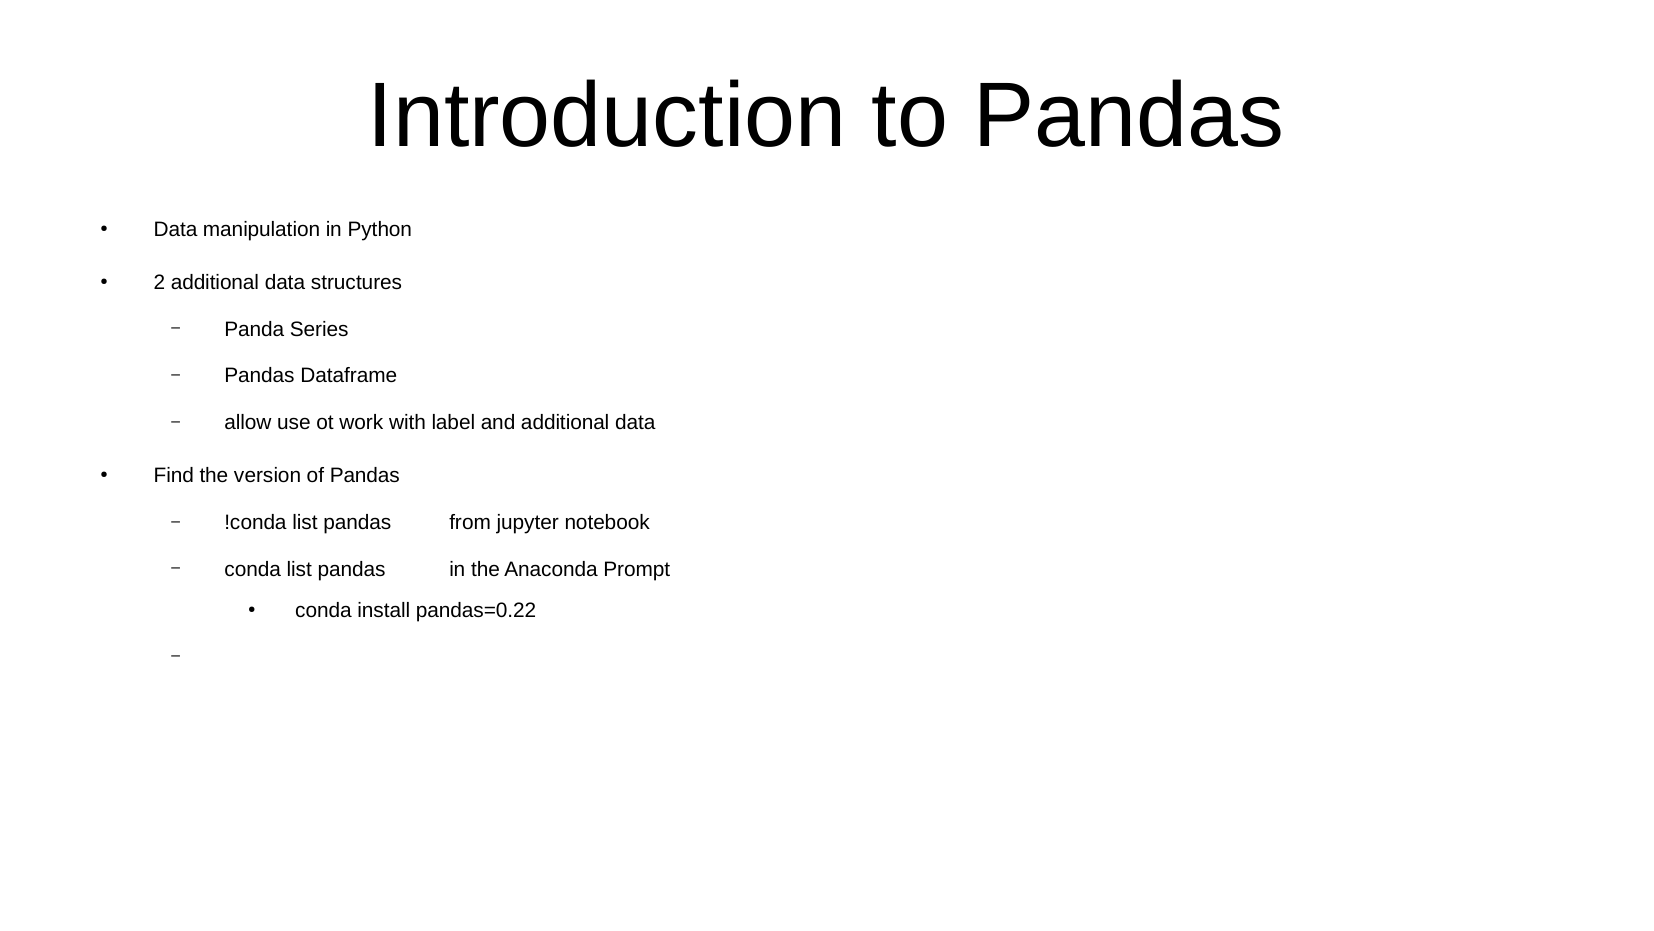

# Introduction to Pandas
Data manipulation in Python
2 additional data structures
Panda Series
Pandas Dataframe
allow use ot work with label and additional data
Find the version of Pandas
!conda list pandas	from jupyter notebook
conda list pandas	in the Anaconda Prompt
conda install pandas=0.22